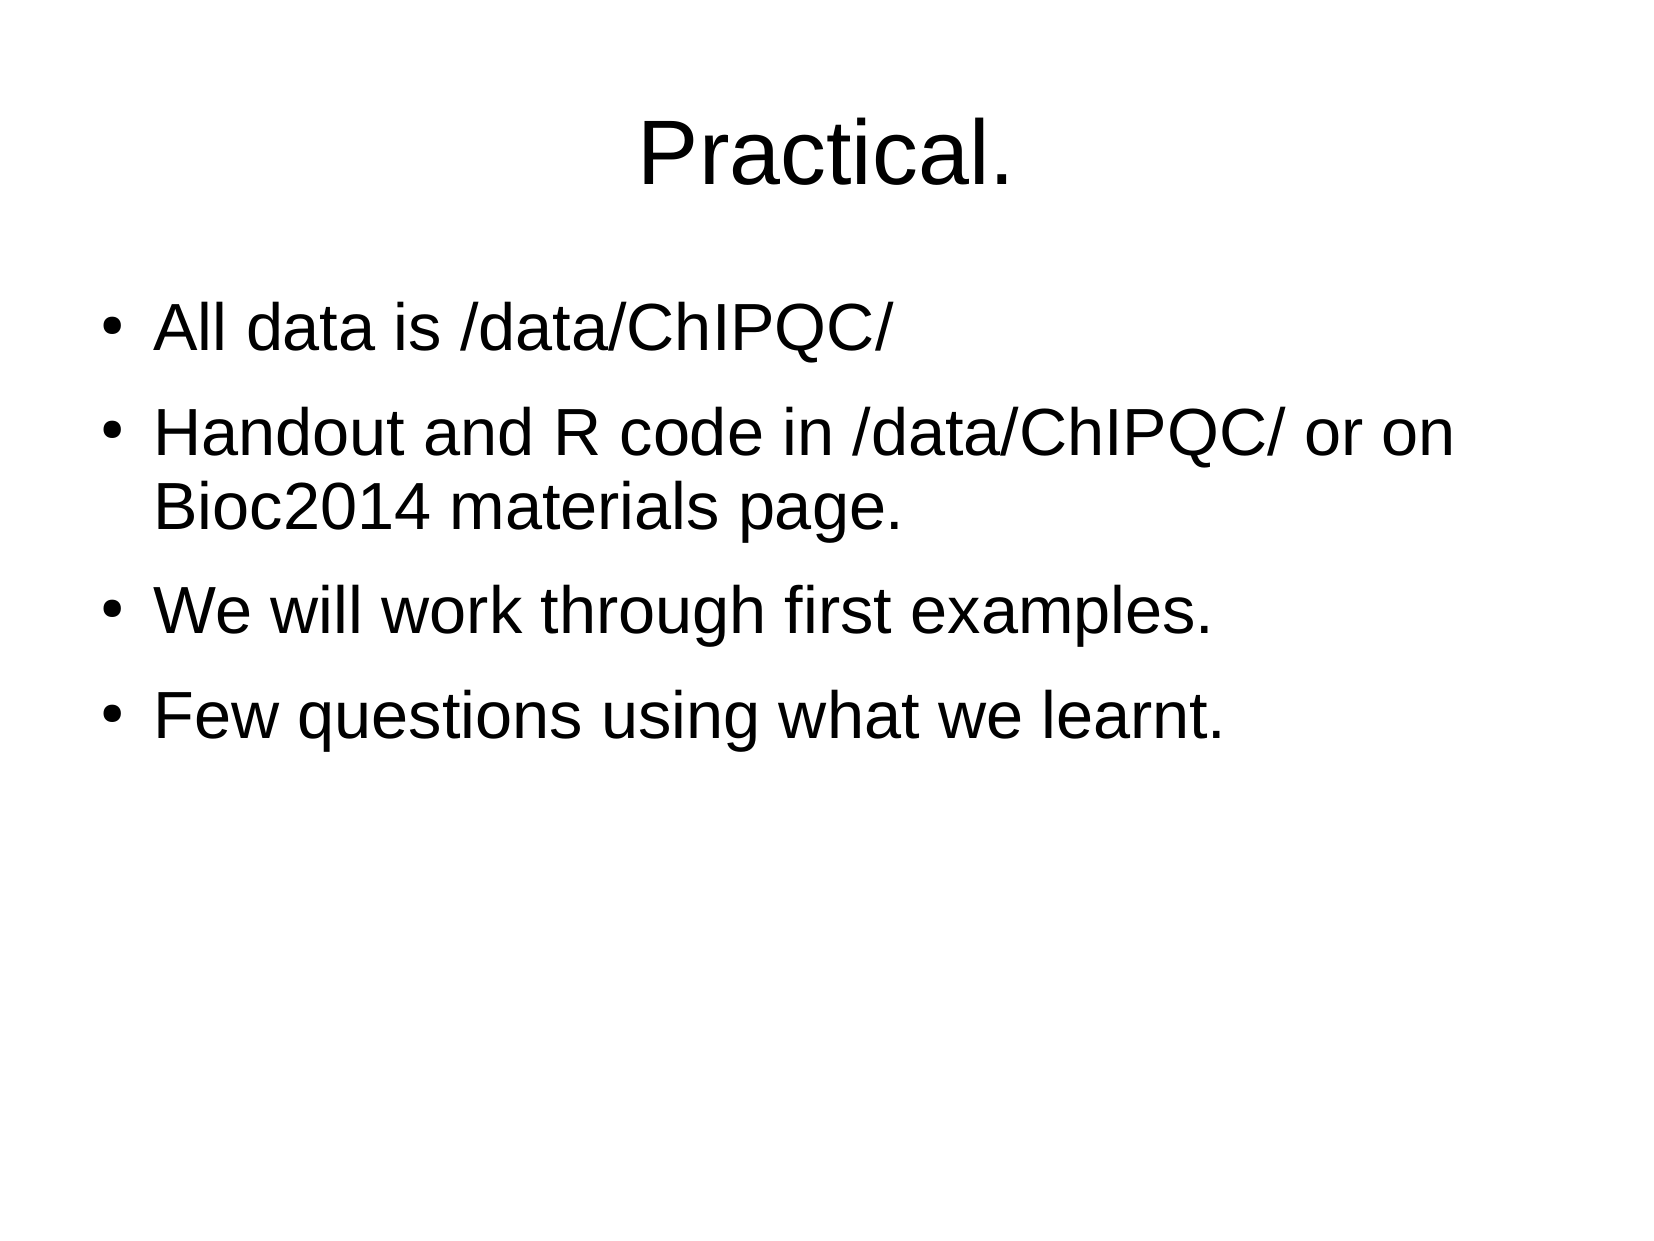

# Practical.
All data is /data/ChIPQC/
Handout and R code in /data/ChIPQC/ or on Bioc2014 materials page.
We will work through first examples.
Few questions using what we learnt.